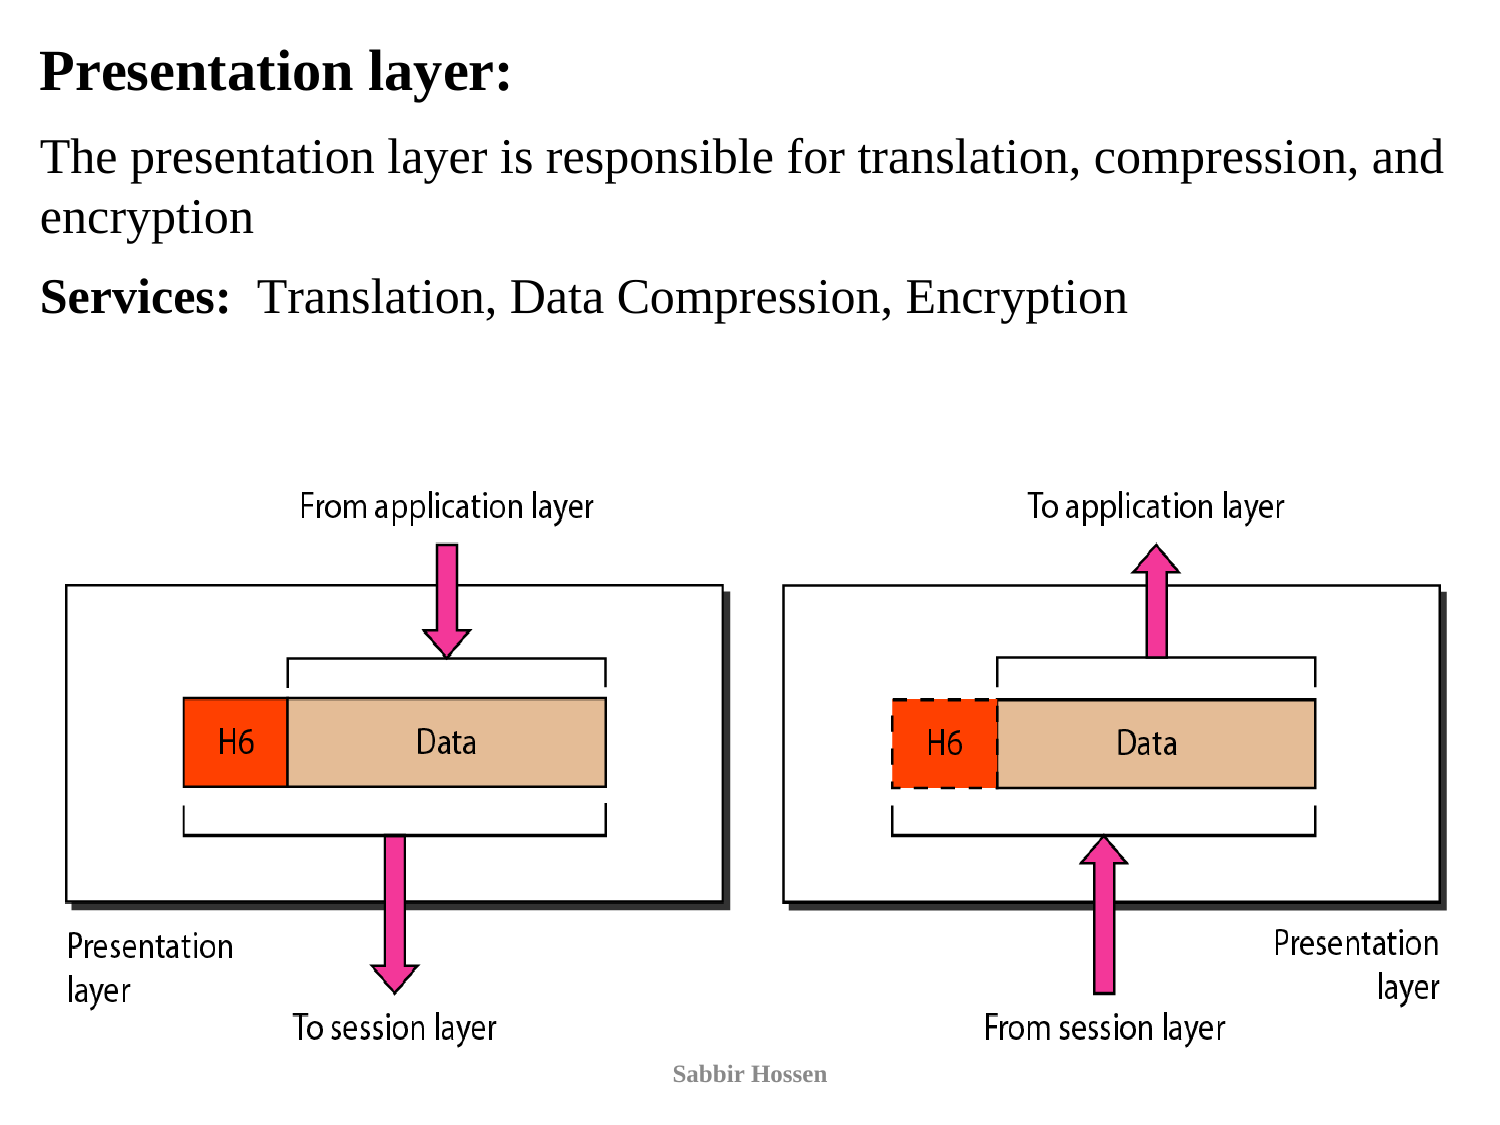

# Presentation layer:
The presentation layer is responsible for translation, compression, and encryption
Services: Translation, Data Compression, Encryption
Sabbir Hossen